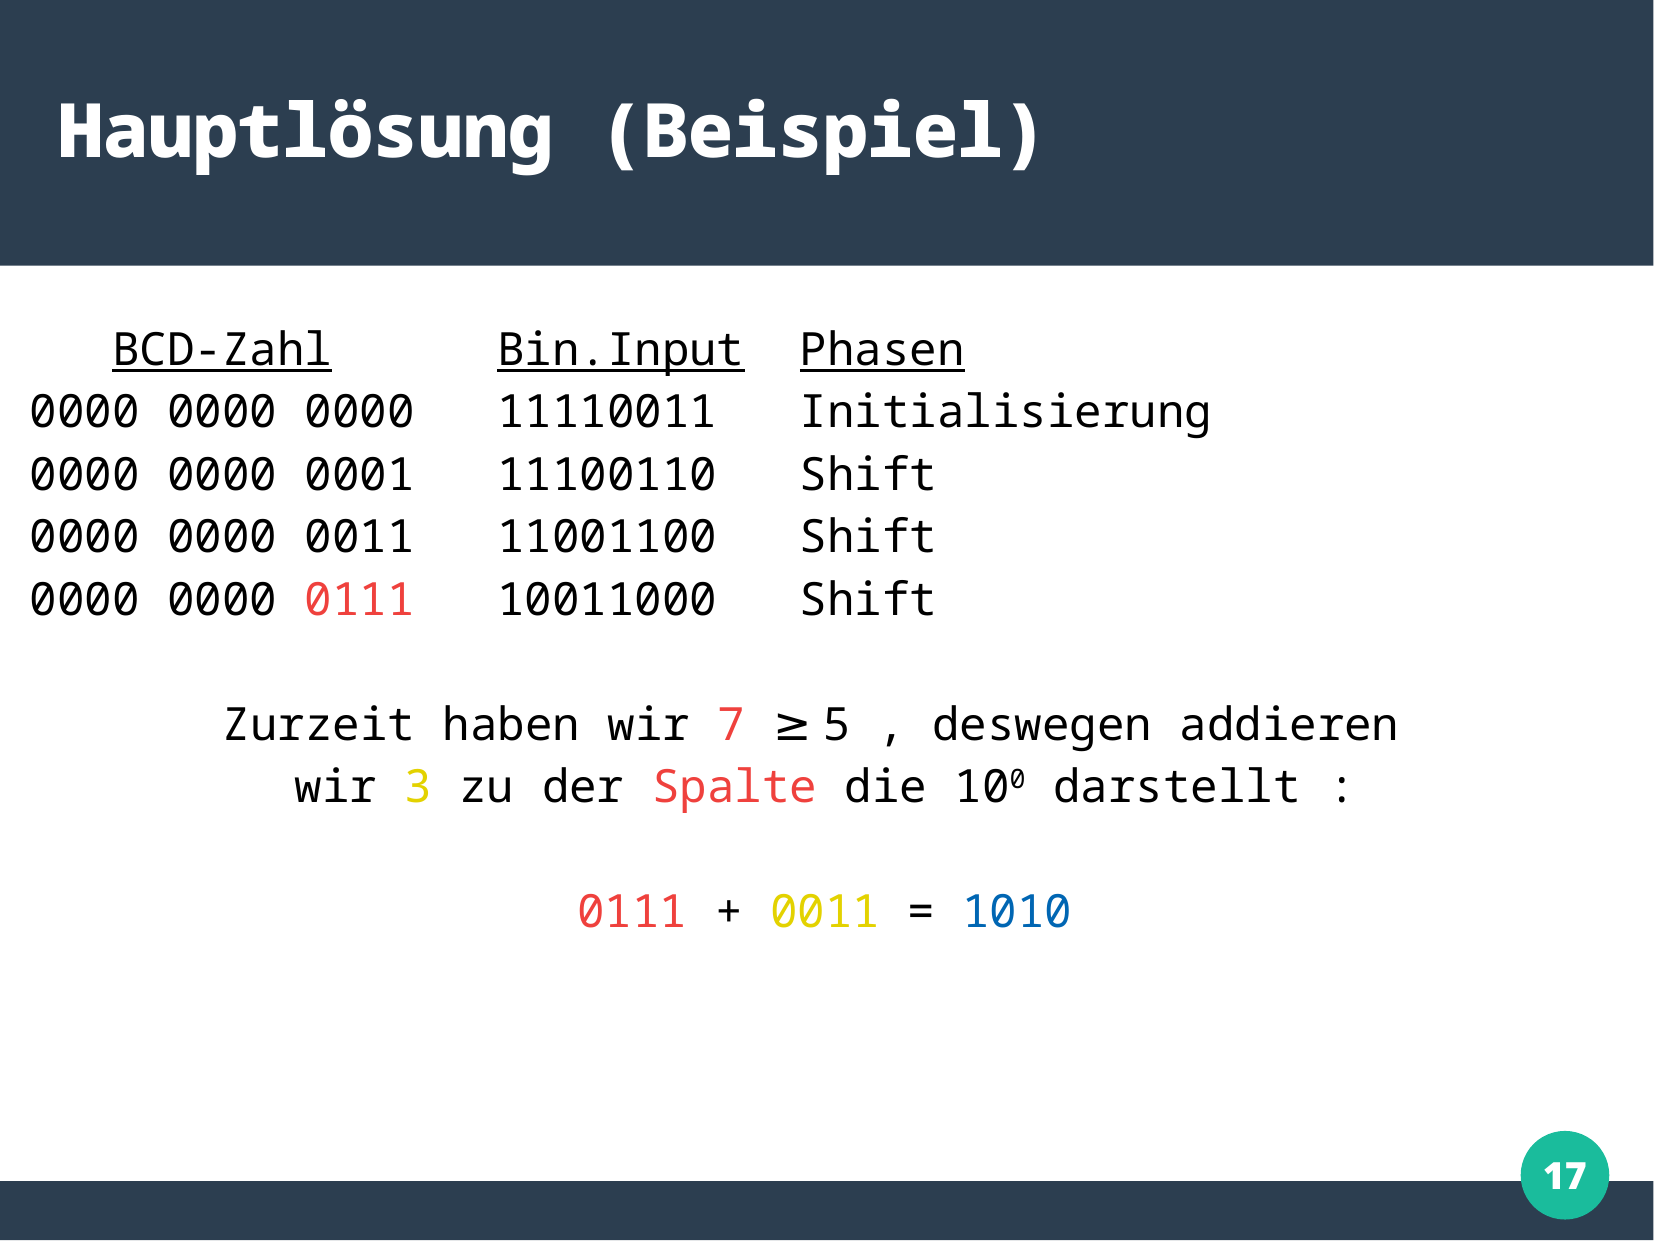

# Hauptlösung (Beispiel)
 BCD-Zahl Bin.Input Phasen
0000 0000 0000 11110011 Initialisierung
0000 0000 0001 11100110 Shift
0000 0000 0011 11001100 Shift
0000 0000 0111 10011000 Shift
Zurzeit haben wir 7 ≥ 5 , deswegen addieren
wir 3 zu der Spalte die 100 darstellt :
0111 + 0011 = 1010
17